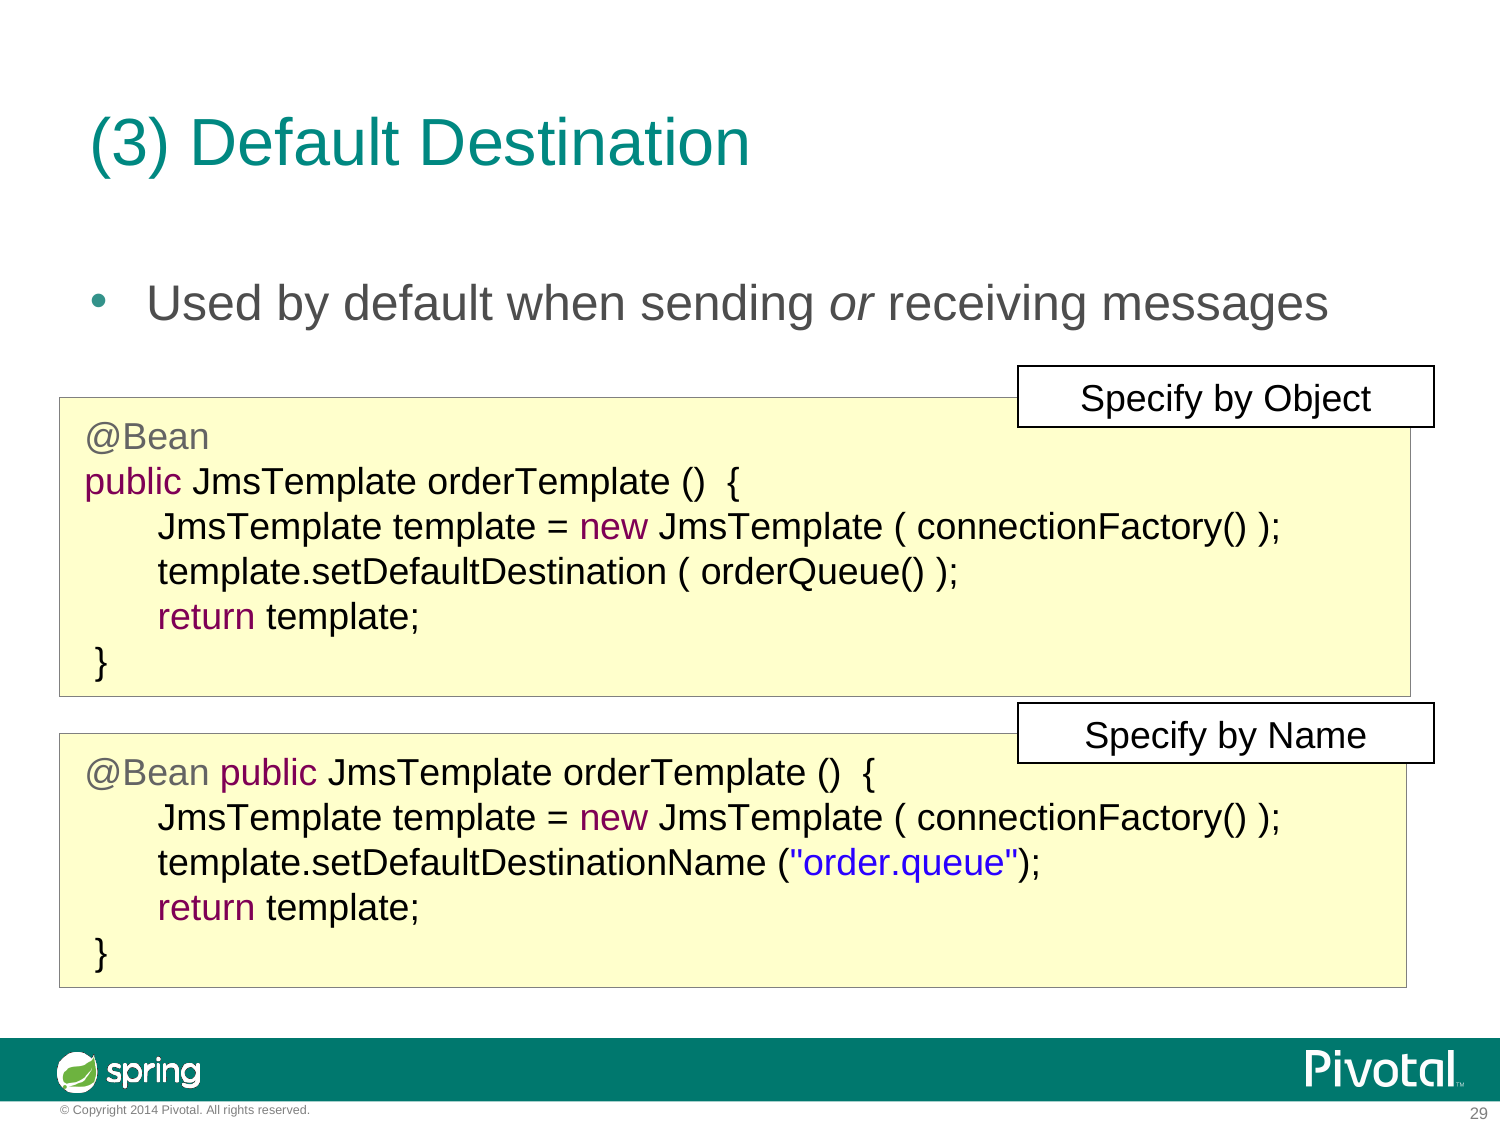

# (3) Default Destination
Used by default when sending or receiving messages
Specify by Object
 @Bean
 public JmsTemplate orderTemplate () {
 JmsTemplate template = new JmsTemplate ( connectionFactory() );
 template.setDefaultDestination ( orderQueue() );
 return template;
 }
Specify by Name
 @Bean public JmsTemplate orderTemplate () {
 JmsTemplate template = new JmsTemplate ( connectionFactory() );
 template.setDefaultDestinationName ("order.queue");
 return template;
 }